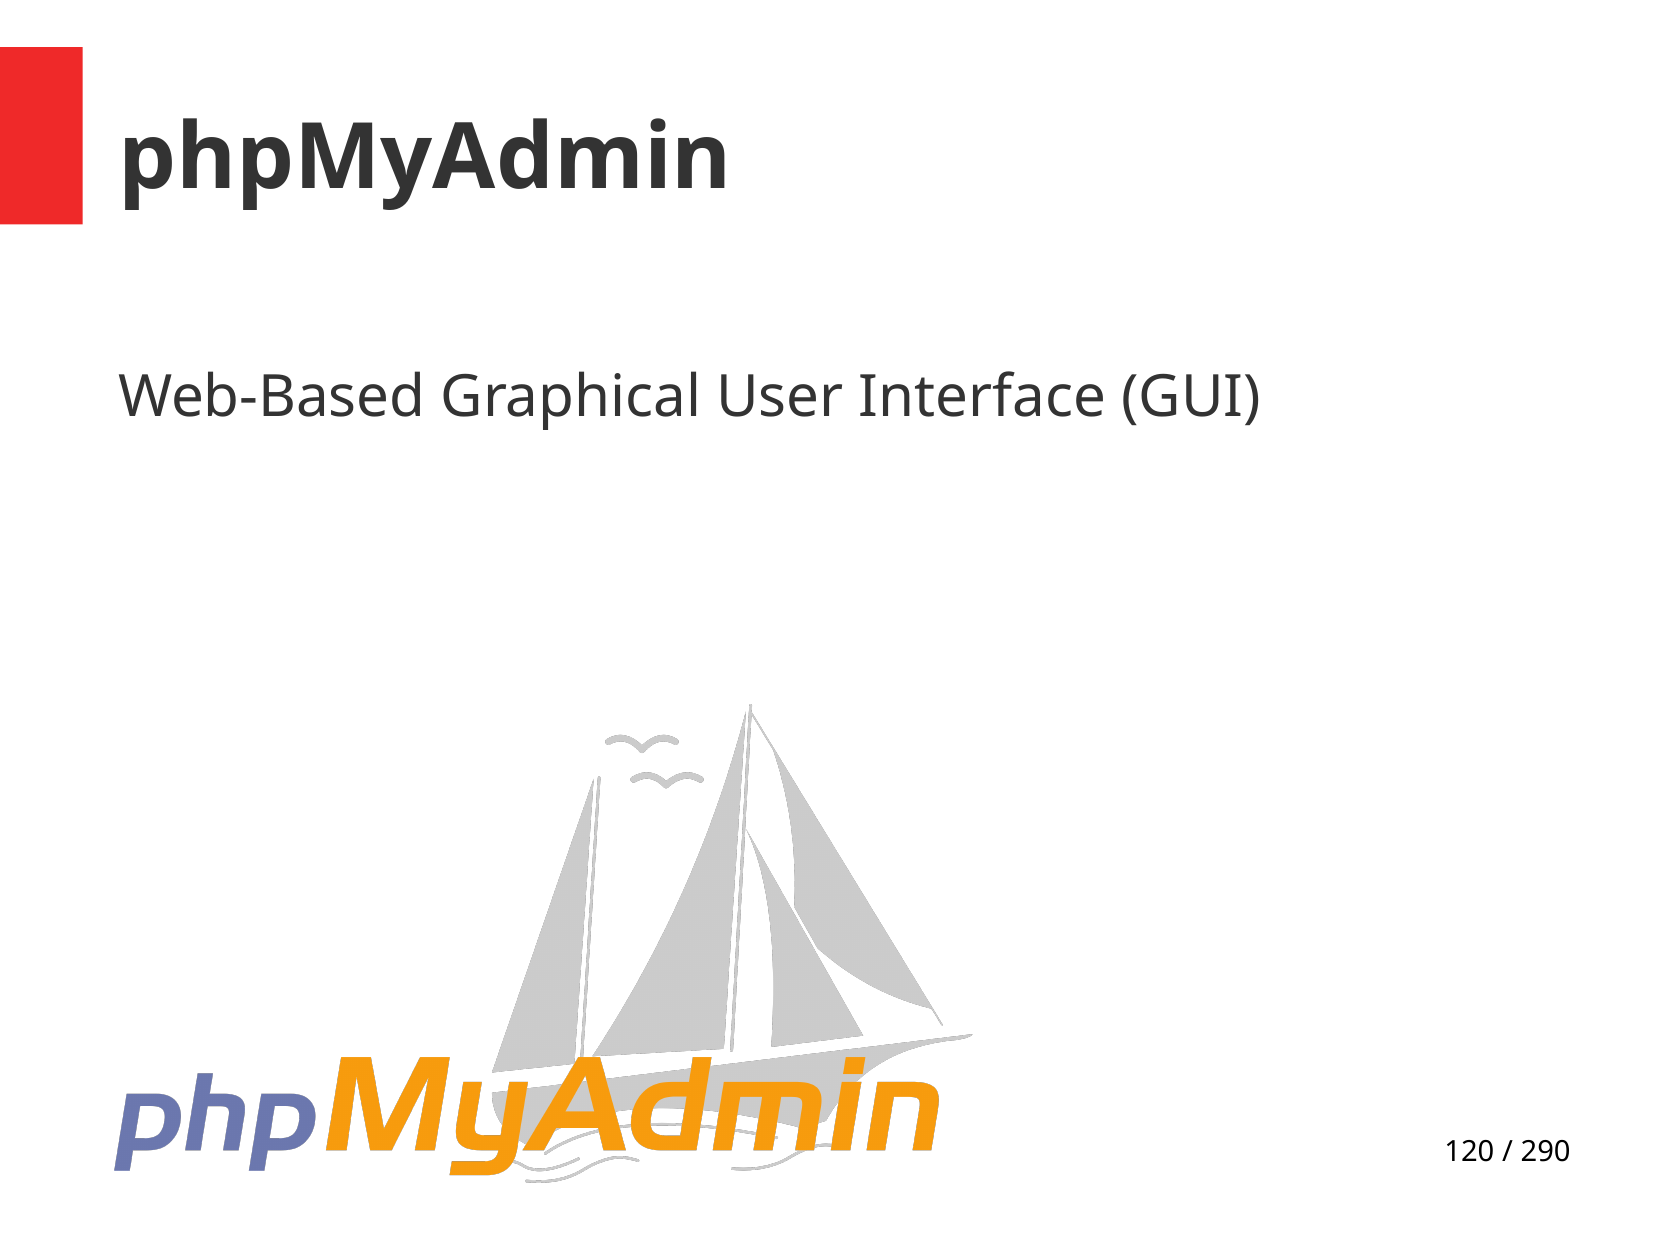

# phpMyAdmin
Web-Based Graphical User Interface (GUI)
120